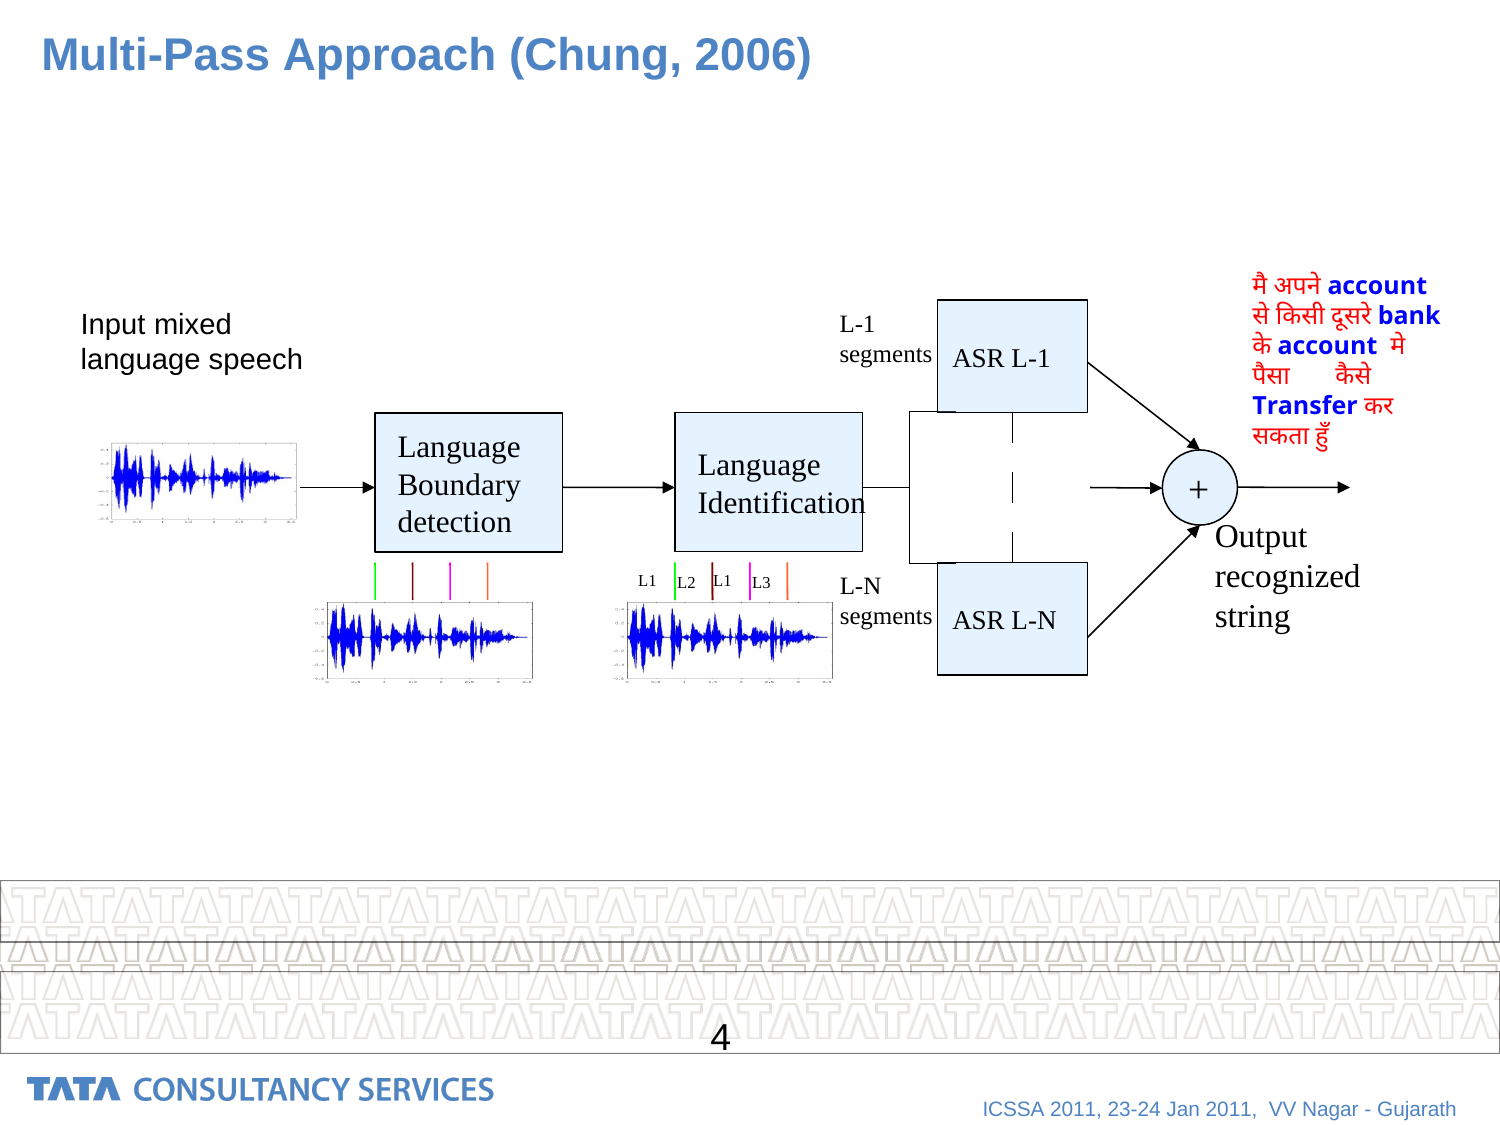

# Multi-Pass Approach (Chung, 2006)
मै अपने account से किसी दूसरे bank के account मे पैसा कैसे Transfer कर सकता हुँ
Input mixed language speech
L-1 segments
ASR L-1
 Language
 Identification
 Language
 Boundary
 detection
+
Output recognized string
L1
L1
L2
L3
L-N segments
ASR L-N
4
Language
 Boundary
 detection
Language
 Boundary
 detection
ASR L-N
+
Output